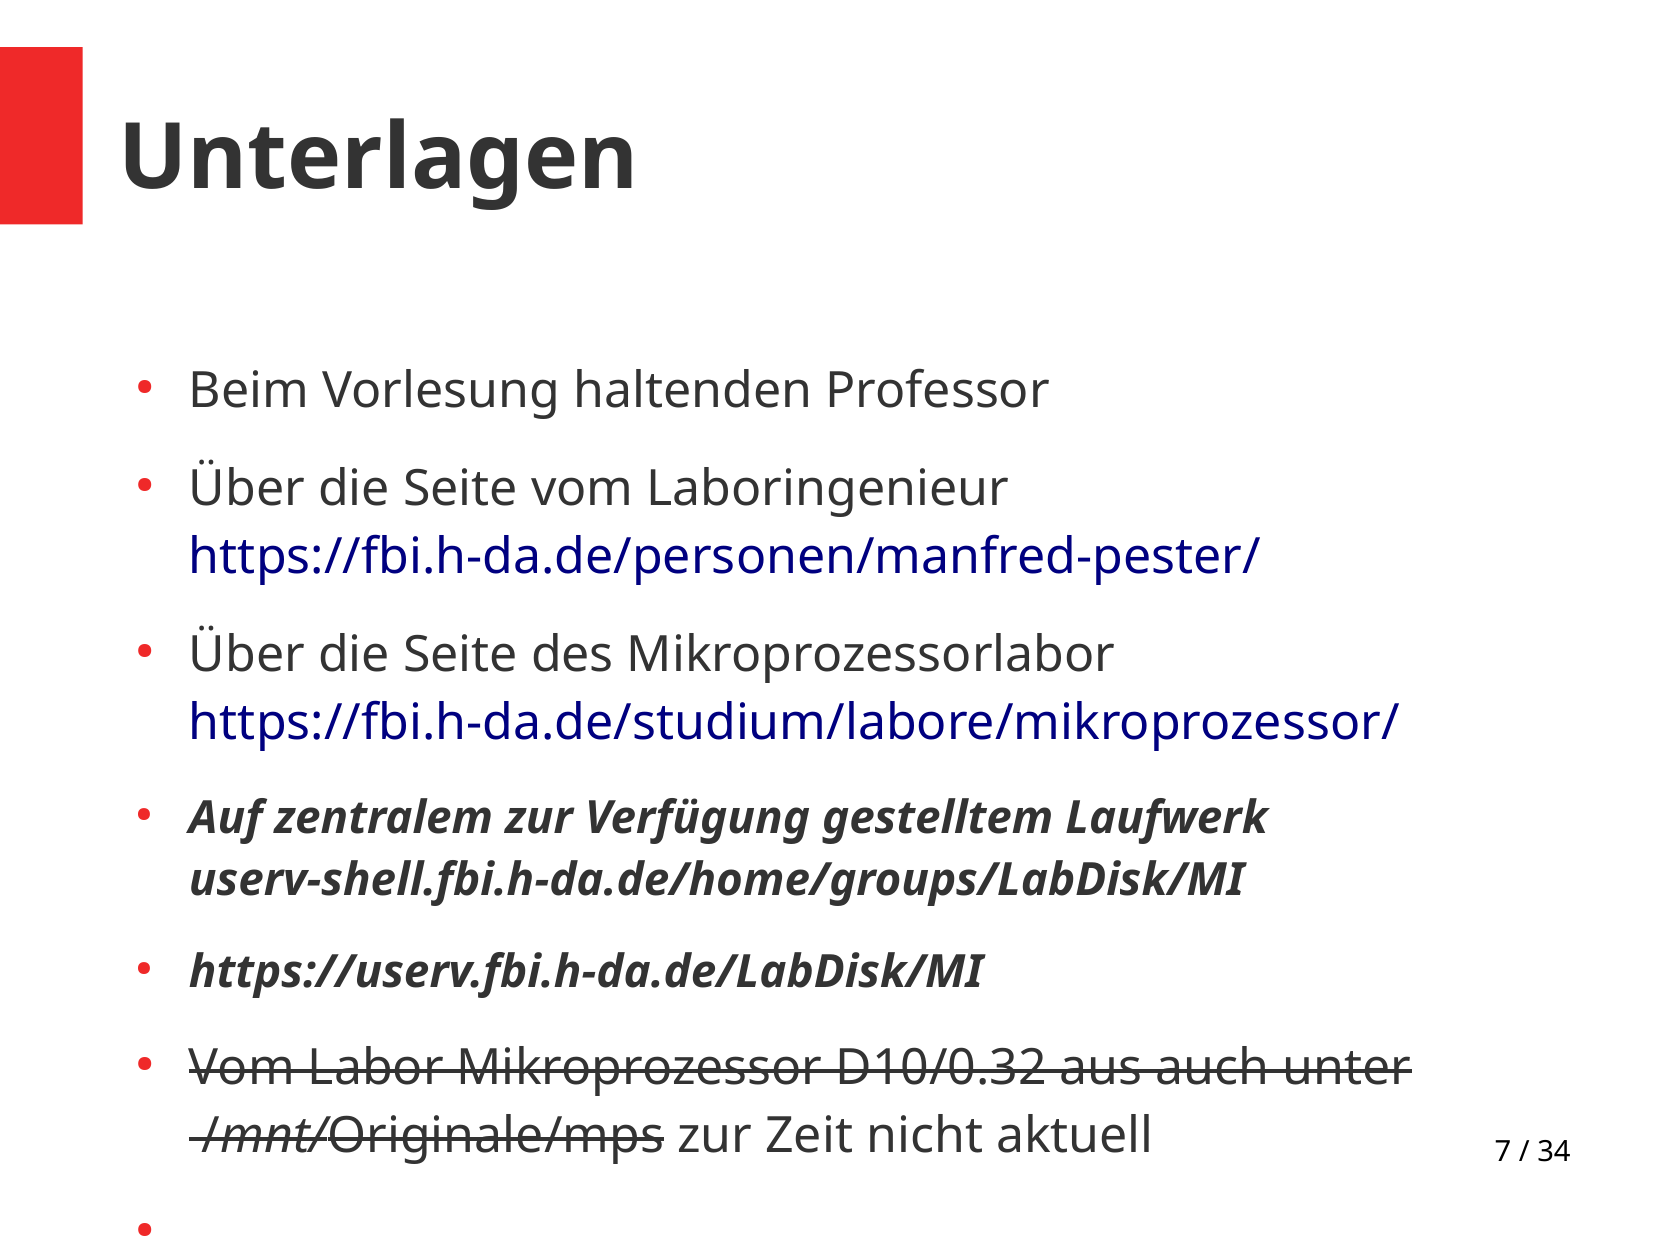

# Unterlagen
Beim Vorlesung haltenden Professor
Über die Seite vom Laboringenieur
https://fbi.h-da.de/personen/manfred-pester/
Über die Seite des Mikroprozessorlabor
https://fbi.h-da.de/studium/labore/mikroprozessor/
Auf zentralem zur Verfügung gestelltem Laufwerk
userv-shell.fbi.h-da.de/home/groups/LabDisk/MI
https://userv.fbi.h-da.de/LabDisk/MI
Vom Labor Mikroprozessor D10/0.32 aus auch unter
 /mnt/Originale/mps zur Zeit nicht aktuell
..
7